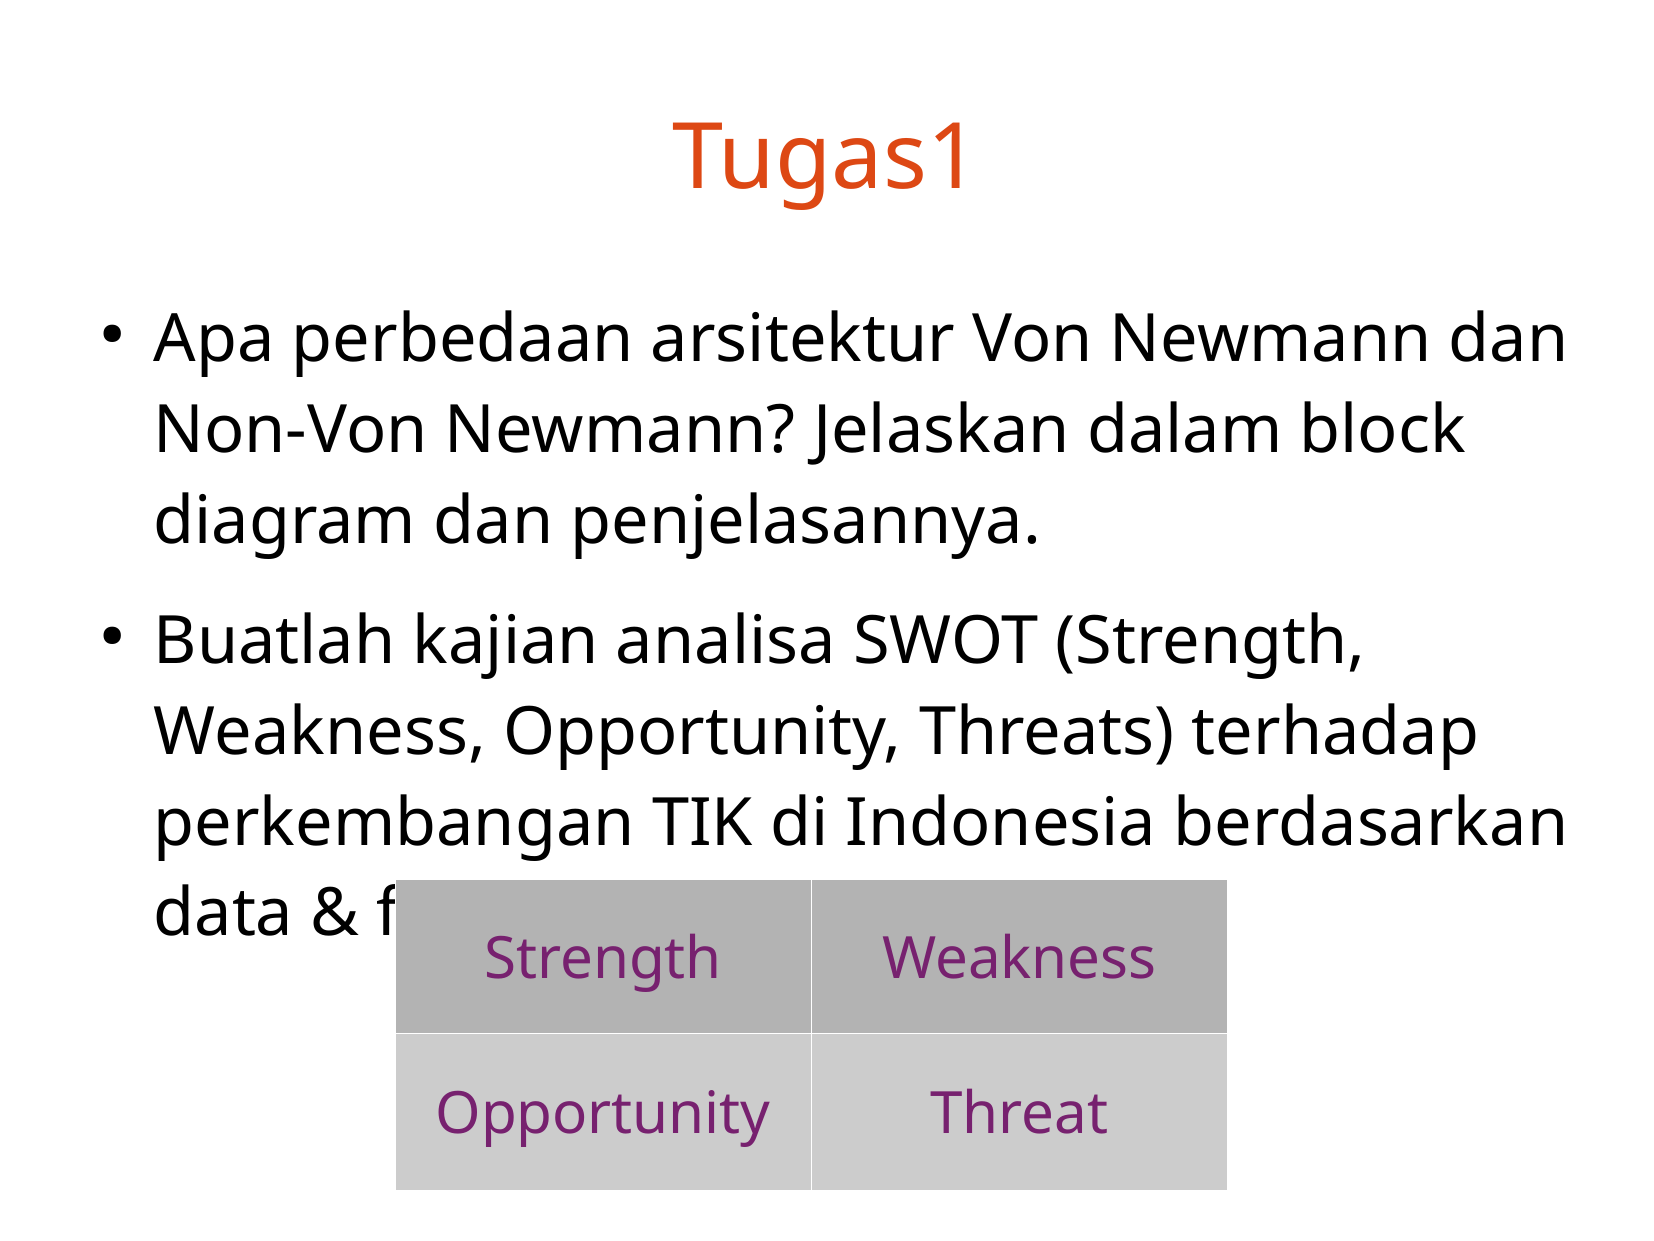

# Tugas1
Apa perbedaan arsitektur Von Newmann dan Non-Von Newmann? Jelaskan dalam block diagram dan penjelasannya.
Buatlah kajian analisa SWOT (Strength, Weakness, Opportunity, Threats) terhadap perkembangan TIK di Indonesia berdasarkan data & fakta serta pendapat anda.
| Strength | Weakness |
| --- | --- |
| Opportunity | Threat |